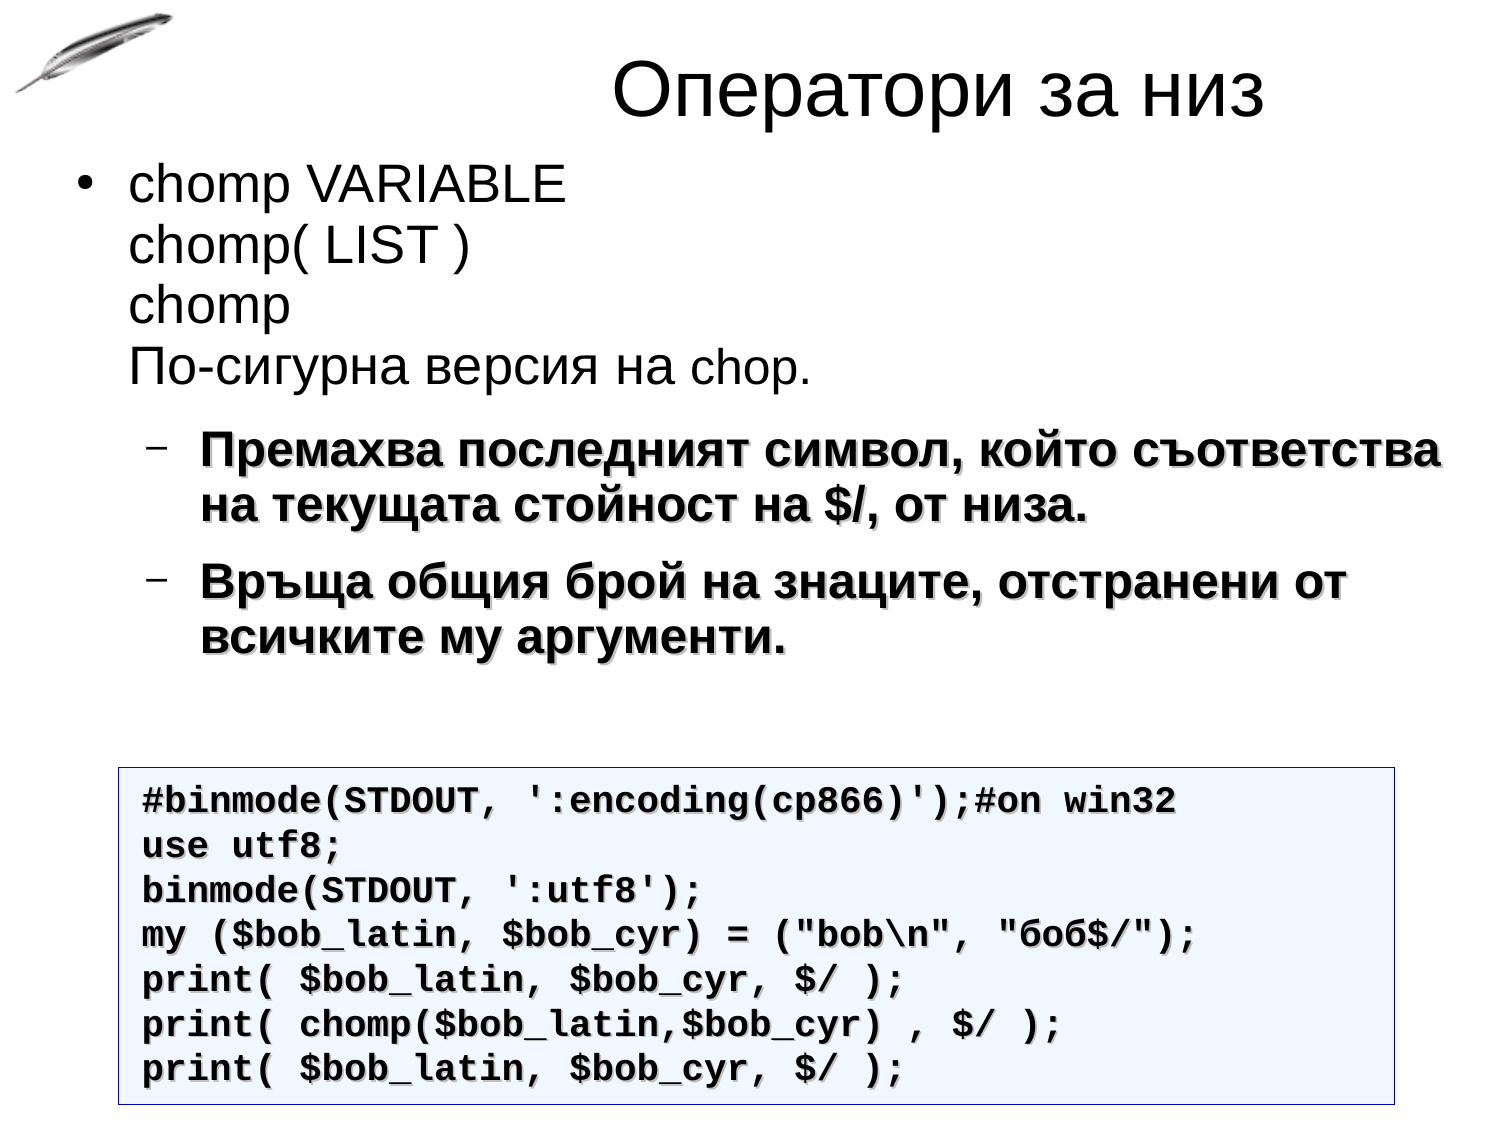

# Оператори за низ
chomp VARIABLE
chomp( LIST )
chomp
По-сигурна версия на chop.
Премахва последният символ, който съответства на текущата стойност на $/, от низа.
Връща общия брой на знаците, отстранени от всичките му аргументи.
#binmode(STDOUT, ':encoding(cp866)');#on win32
use utf8;
binmode(STDOUT, ':utf8');
my ($bob_latin, $bob_cyr) = ("bob\n", "боб$/");
print( $bob_latin, $bob_cyr, $/ );
print( chomp($bob_latin,$bob_cyr) , $/ );
print( $bob_latin, $bob_cyr, $/ );